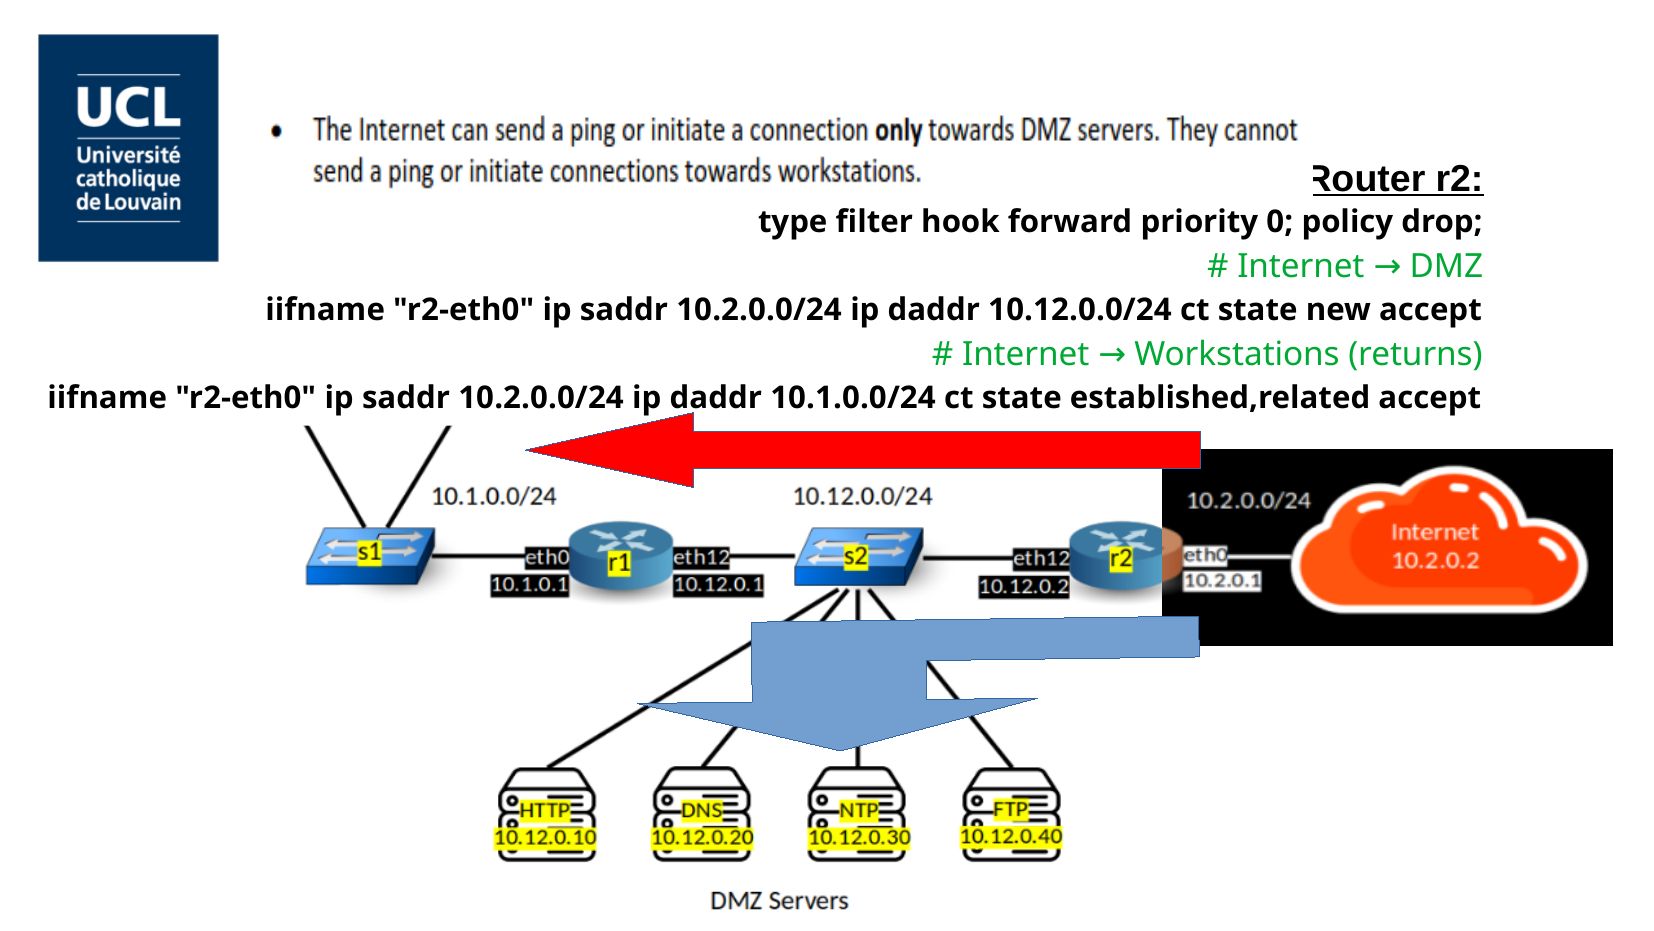

Router r2:
type filter hook forward priority 0; policy drop;
# Internet → DMZ
iifname "r2-eth0" ip saddr 10.2.0.0/24 ip daddr 10.12.0.0/24 ct state new accept
# Internet → Workstations (returns)
iifname "r2-eth0" ip saddr 10.2.0.0/24 ip daddr 10.1.0.0/24 ct state established,related accept